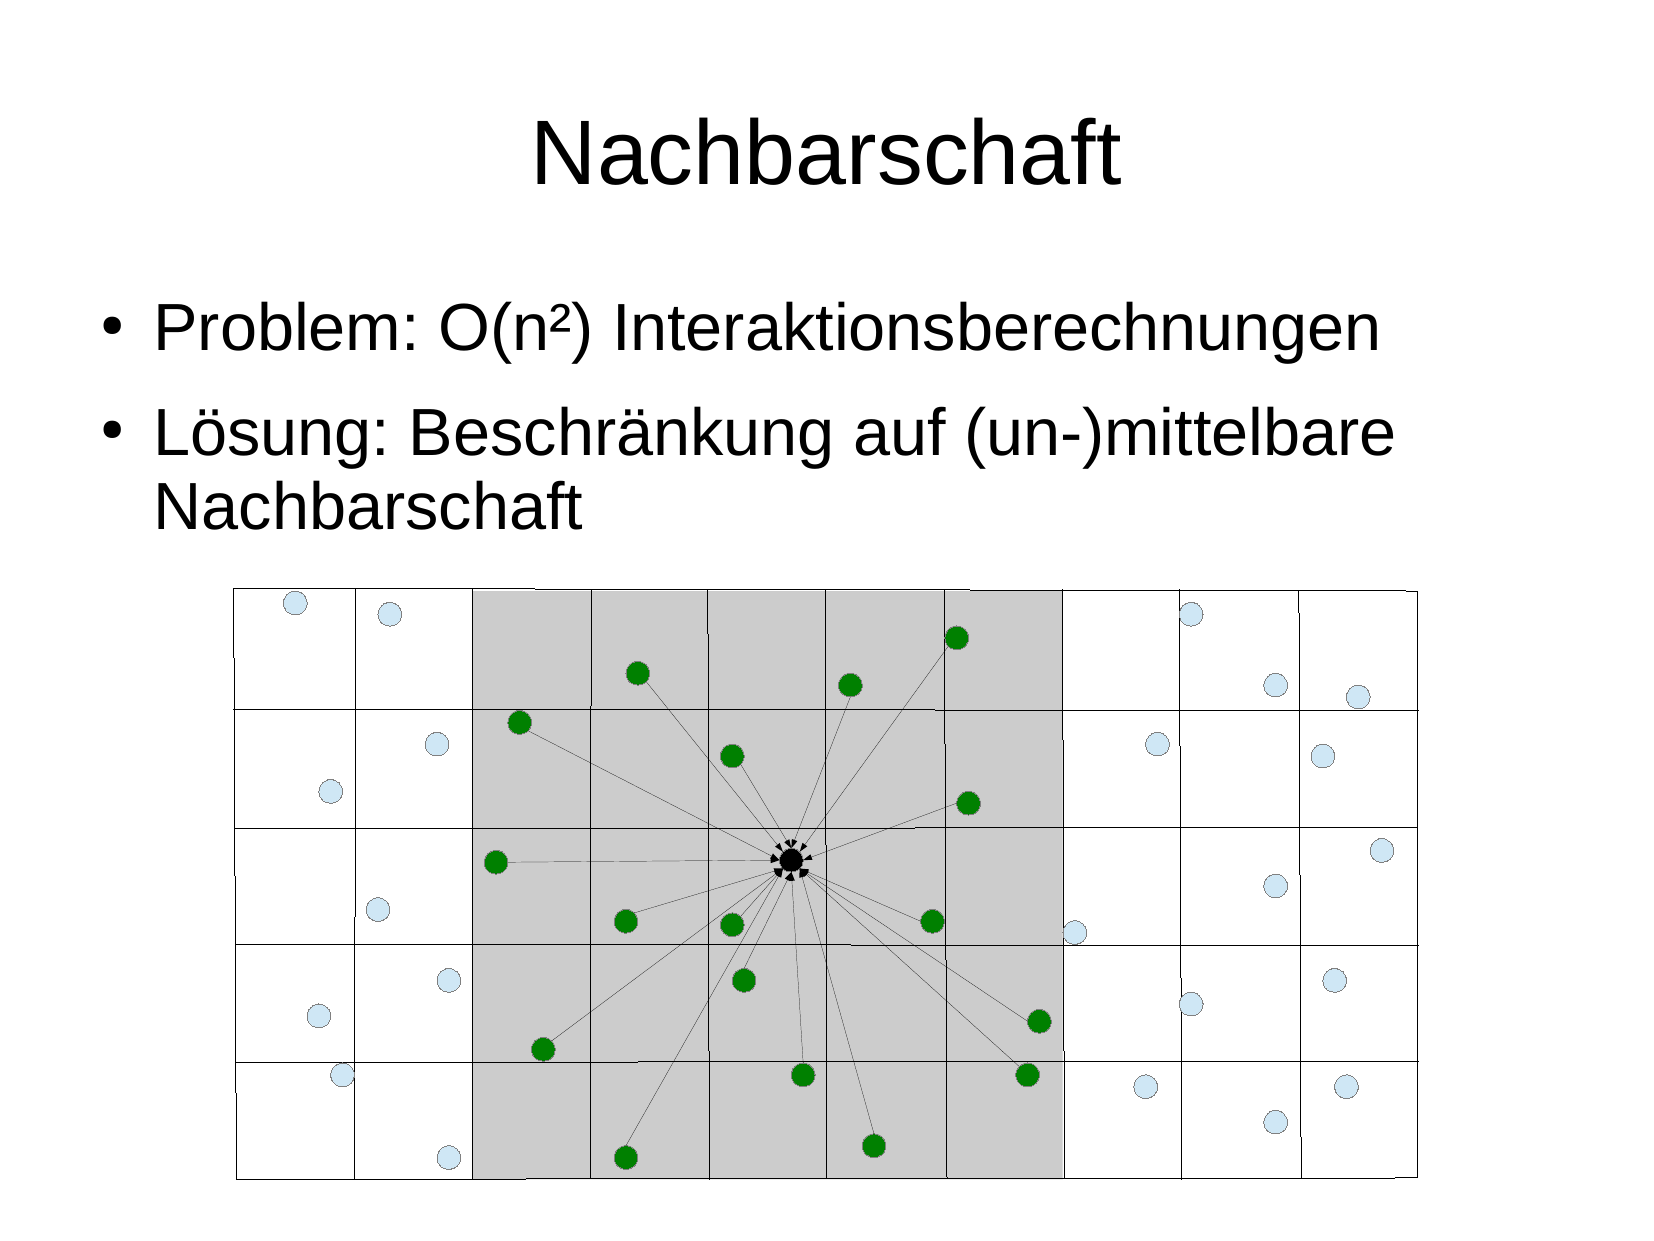

# Nachbarschaft
Problem: O(n²) Interaktionsberechnungen
Lösung: Beschränkung auf (un-)mittelbare Nachbarschaft